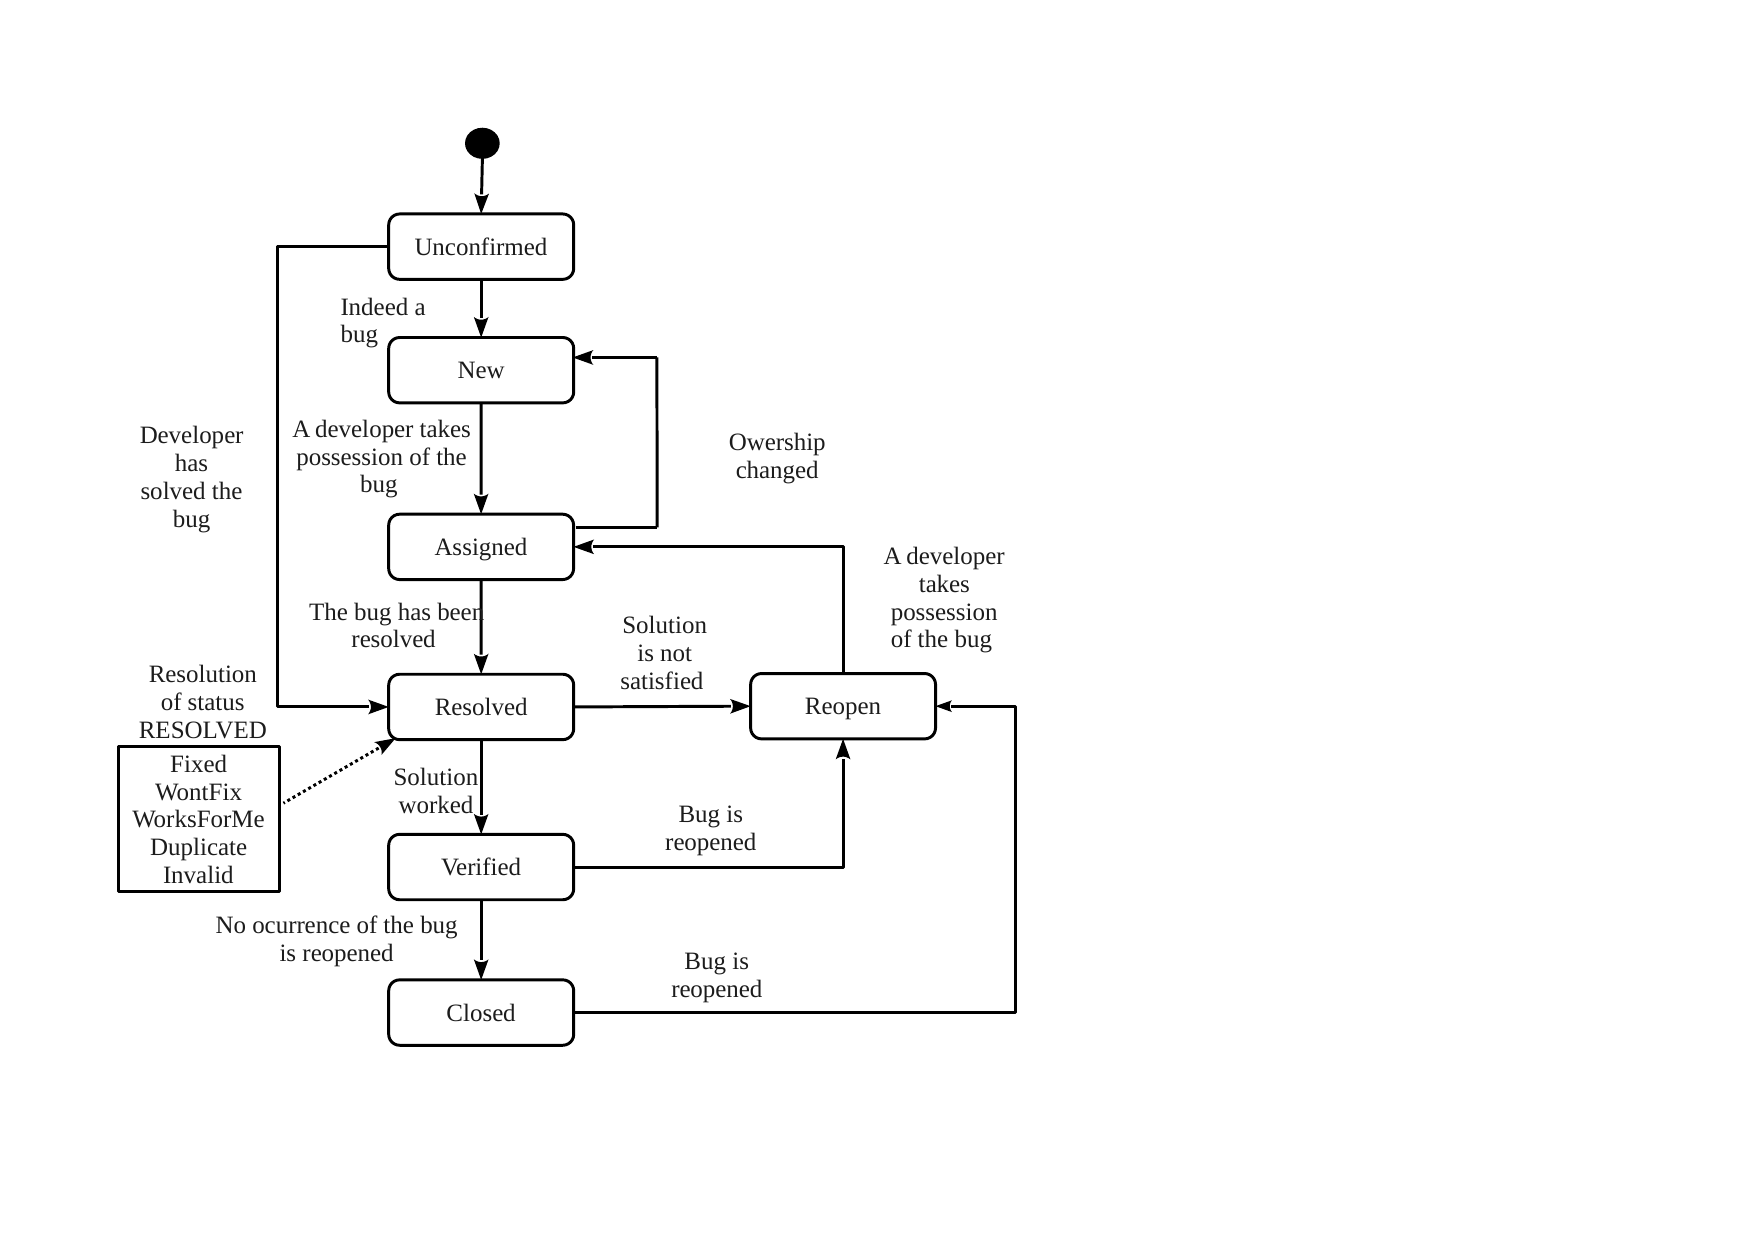

Unconfirmed
Indeed a bug
New
A developer takes
possession of the bug
Developer has
solved the bug
Owership
changed
Assigned
A developer takes possession
of the bug
The bug has been
resolved
Solution
is not satisfied
Resolution
of status
RESOLVED
Reopen
Resolved
Fixed
WontFix
WorksForMe
Duplicate
Invalid
Solution
worked
Bug is
reopened
Verified
No ocurrence of the bug
is reopened
Bug is
reopened
Closed